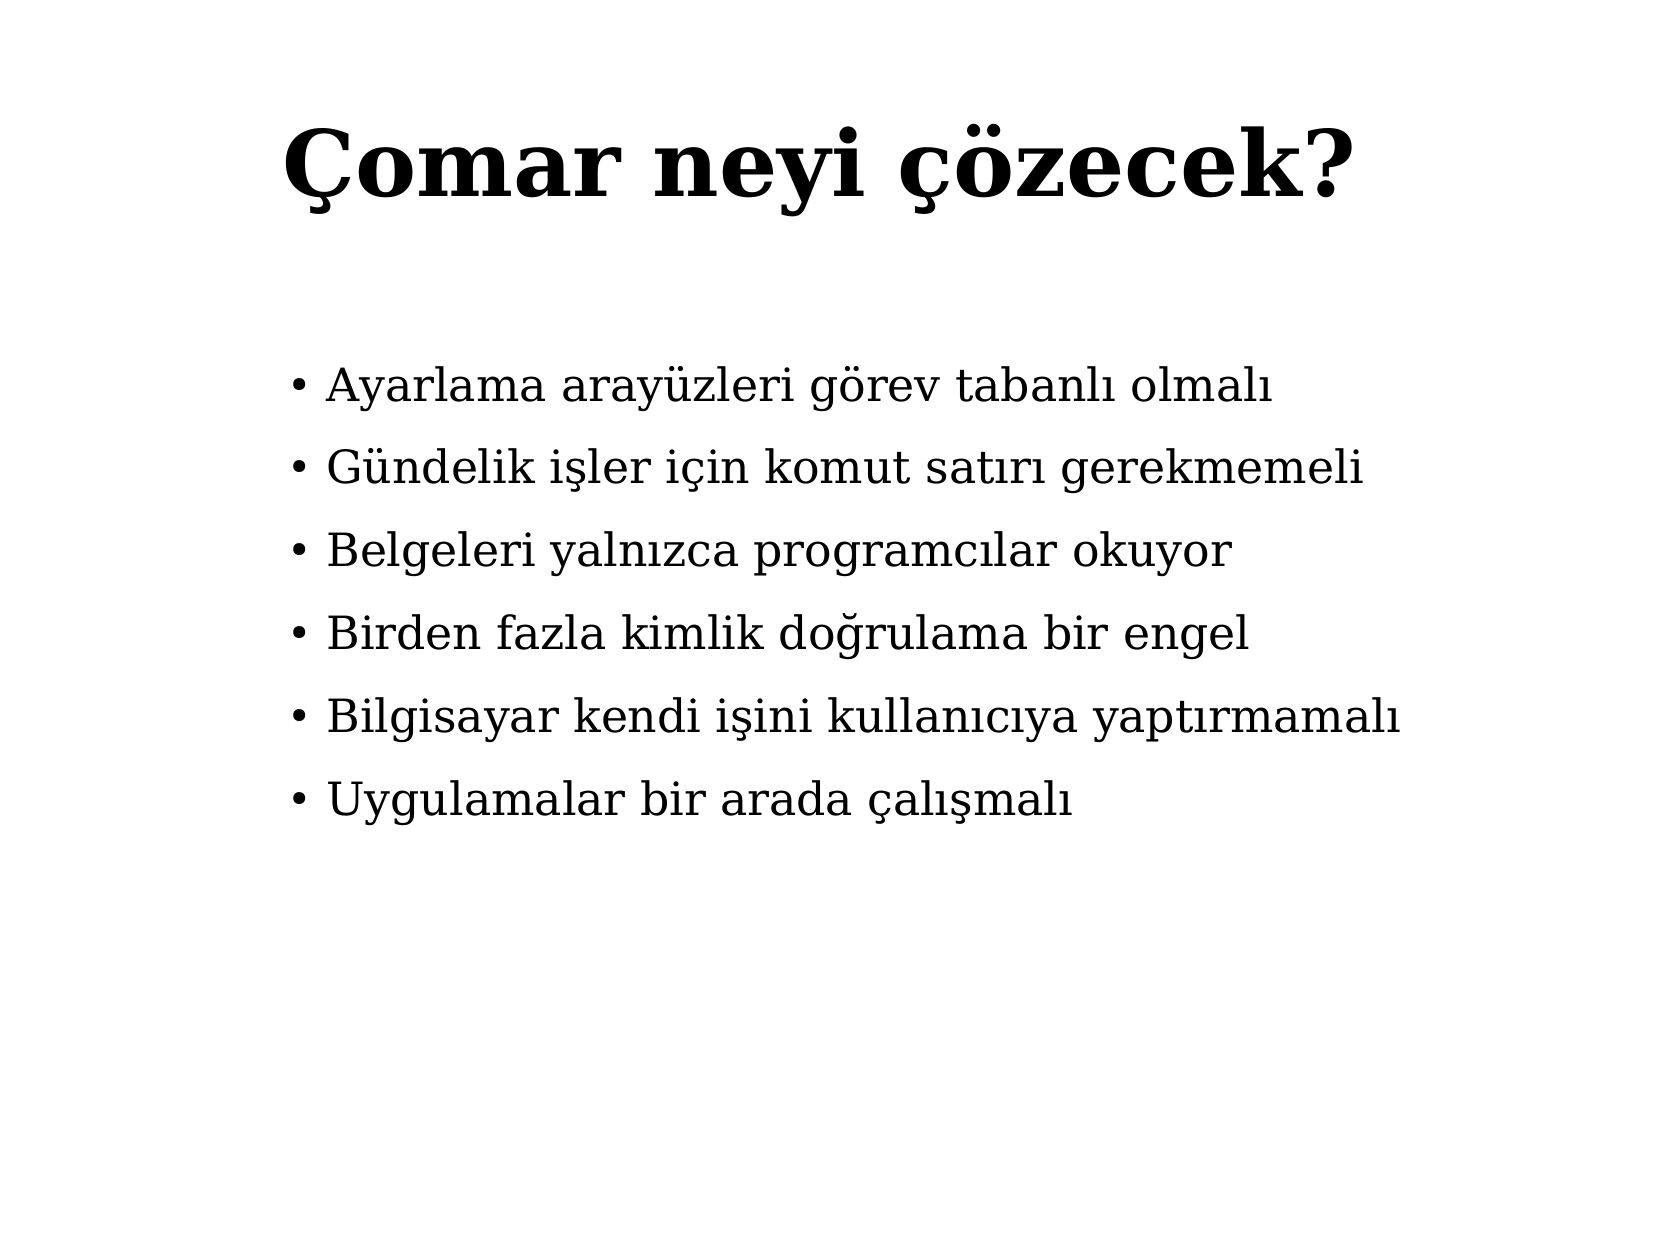

Çomar neyi çözecek?
Ayarlama arayüzleri görev tabanlı olmalı
Gündelik işler için komut satırı gerekmemeli
Belgeleri yalnızca programcılar okuyor
Birden fazla kimlik doğrulama bir engel
Bilgisayar kendi işini kullanıcıya yaptırmamalı
Uygulamalar bir arada çalışmalı